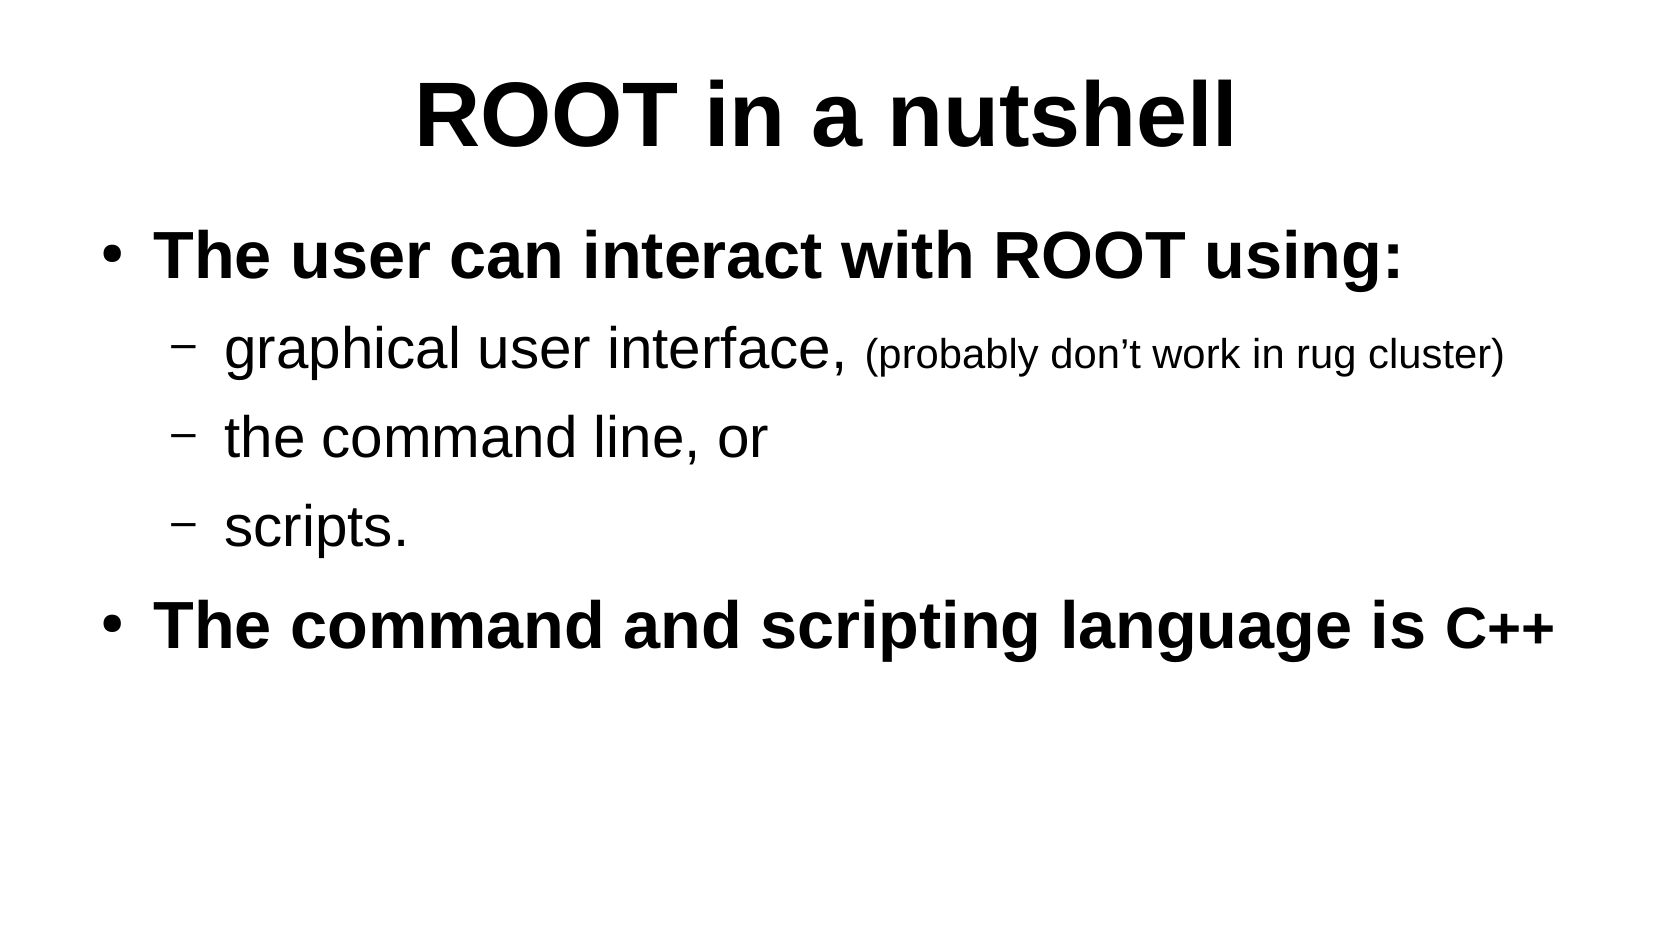

# ROOT in a nutshell
The user can interact with ROOT using:
graphical user interface, (probably don’t work in rug cluster)
the command line, or
scripts.
The command and scripting language is C++